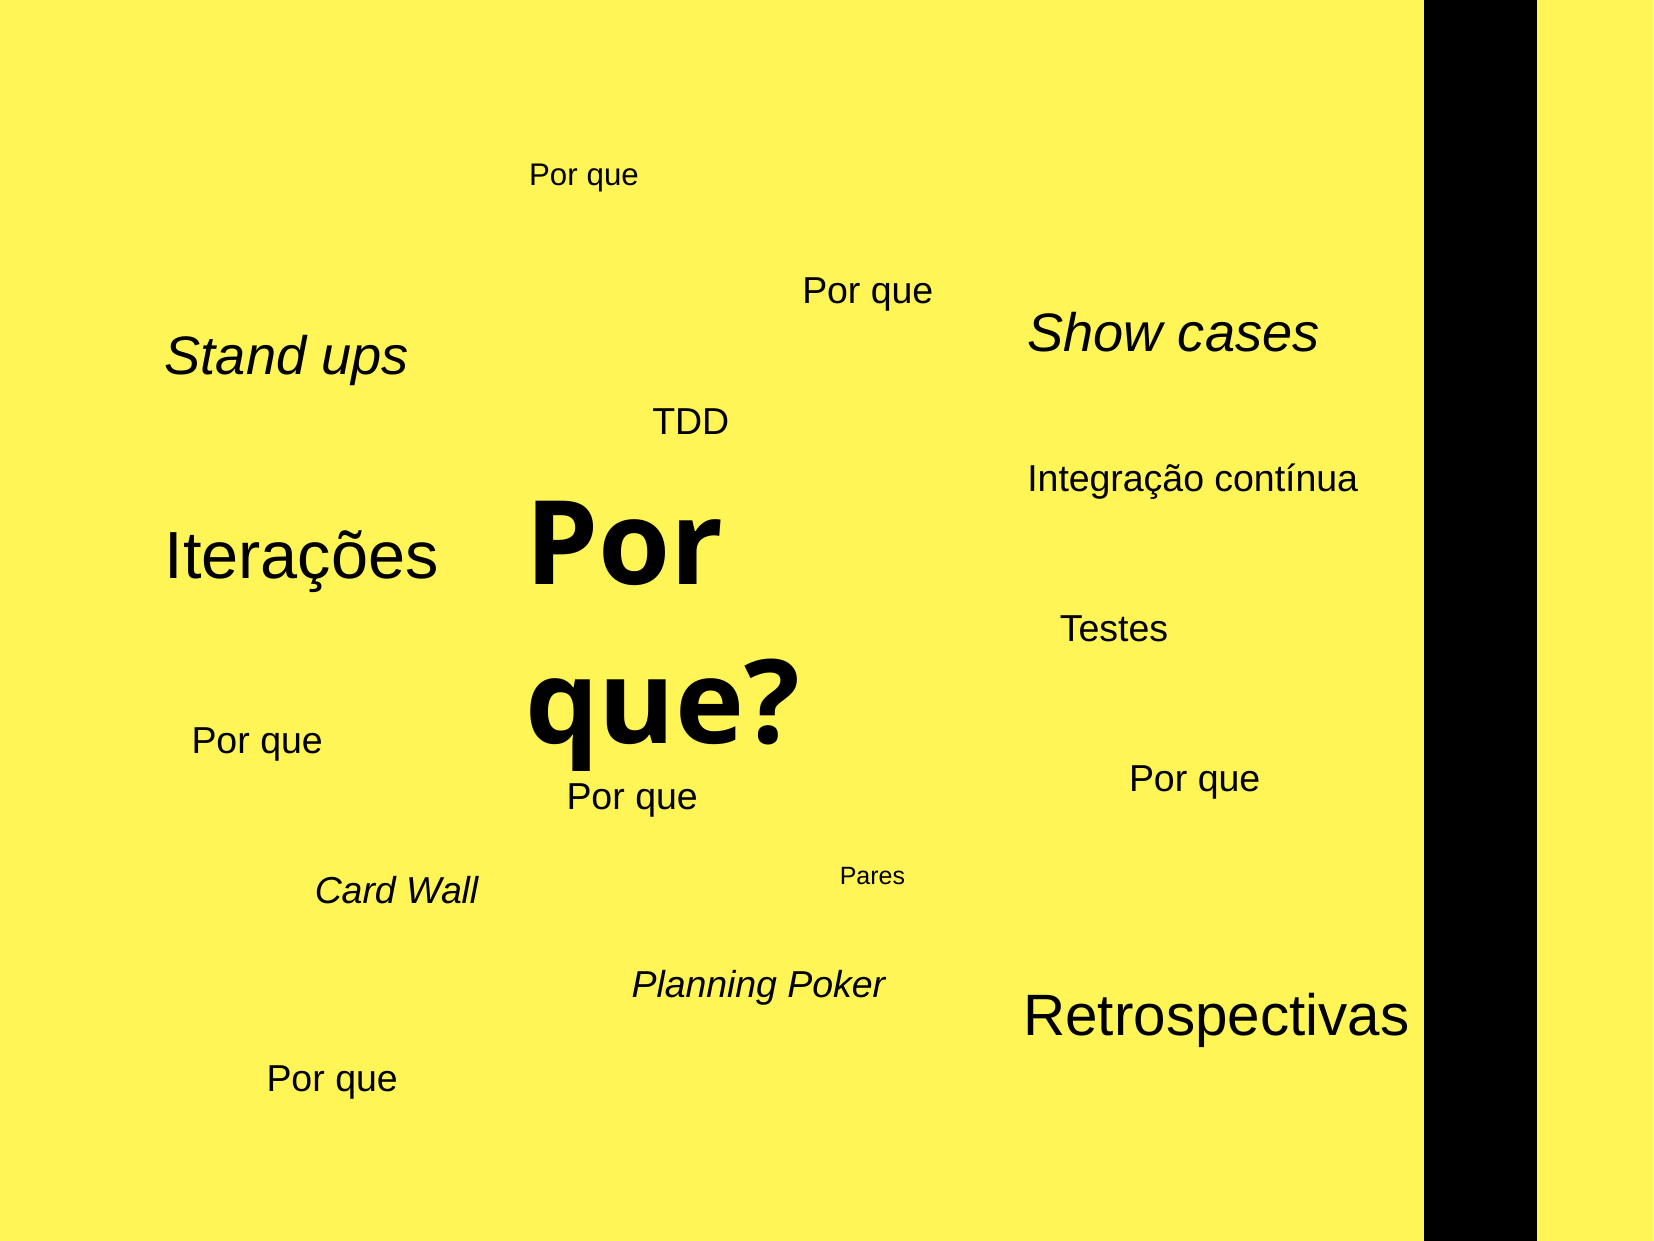

Por que
Por que
Show cases
Stand ups
TDD
Integração contínua
# Por que?
Iterações
Testes
Por que
Por que
Por que
Pares
Card Wall
Planning Poker
Retrospectivas
Por que